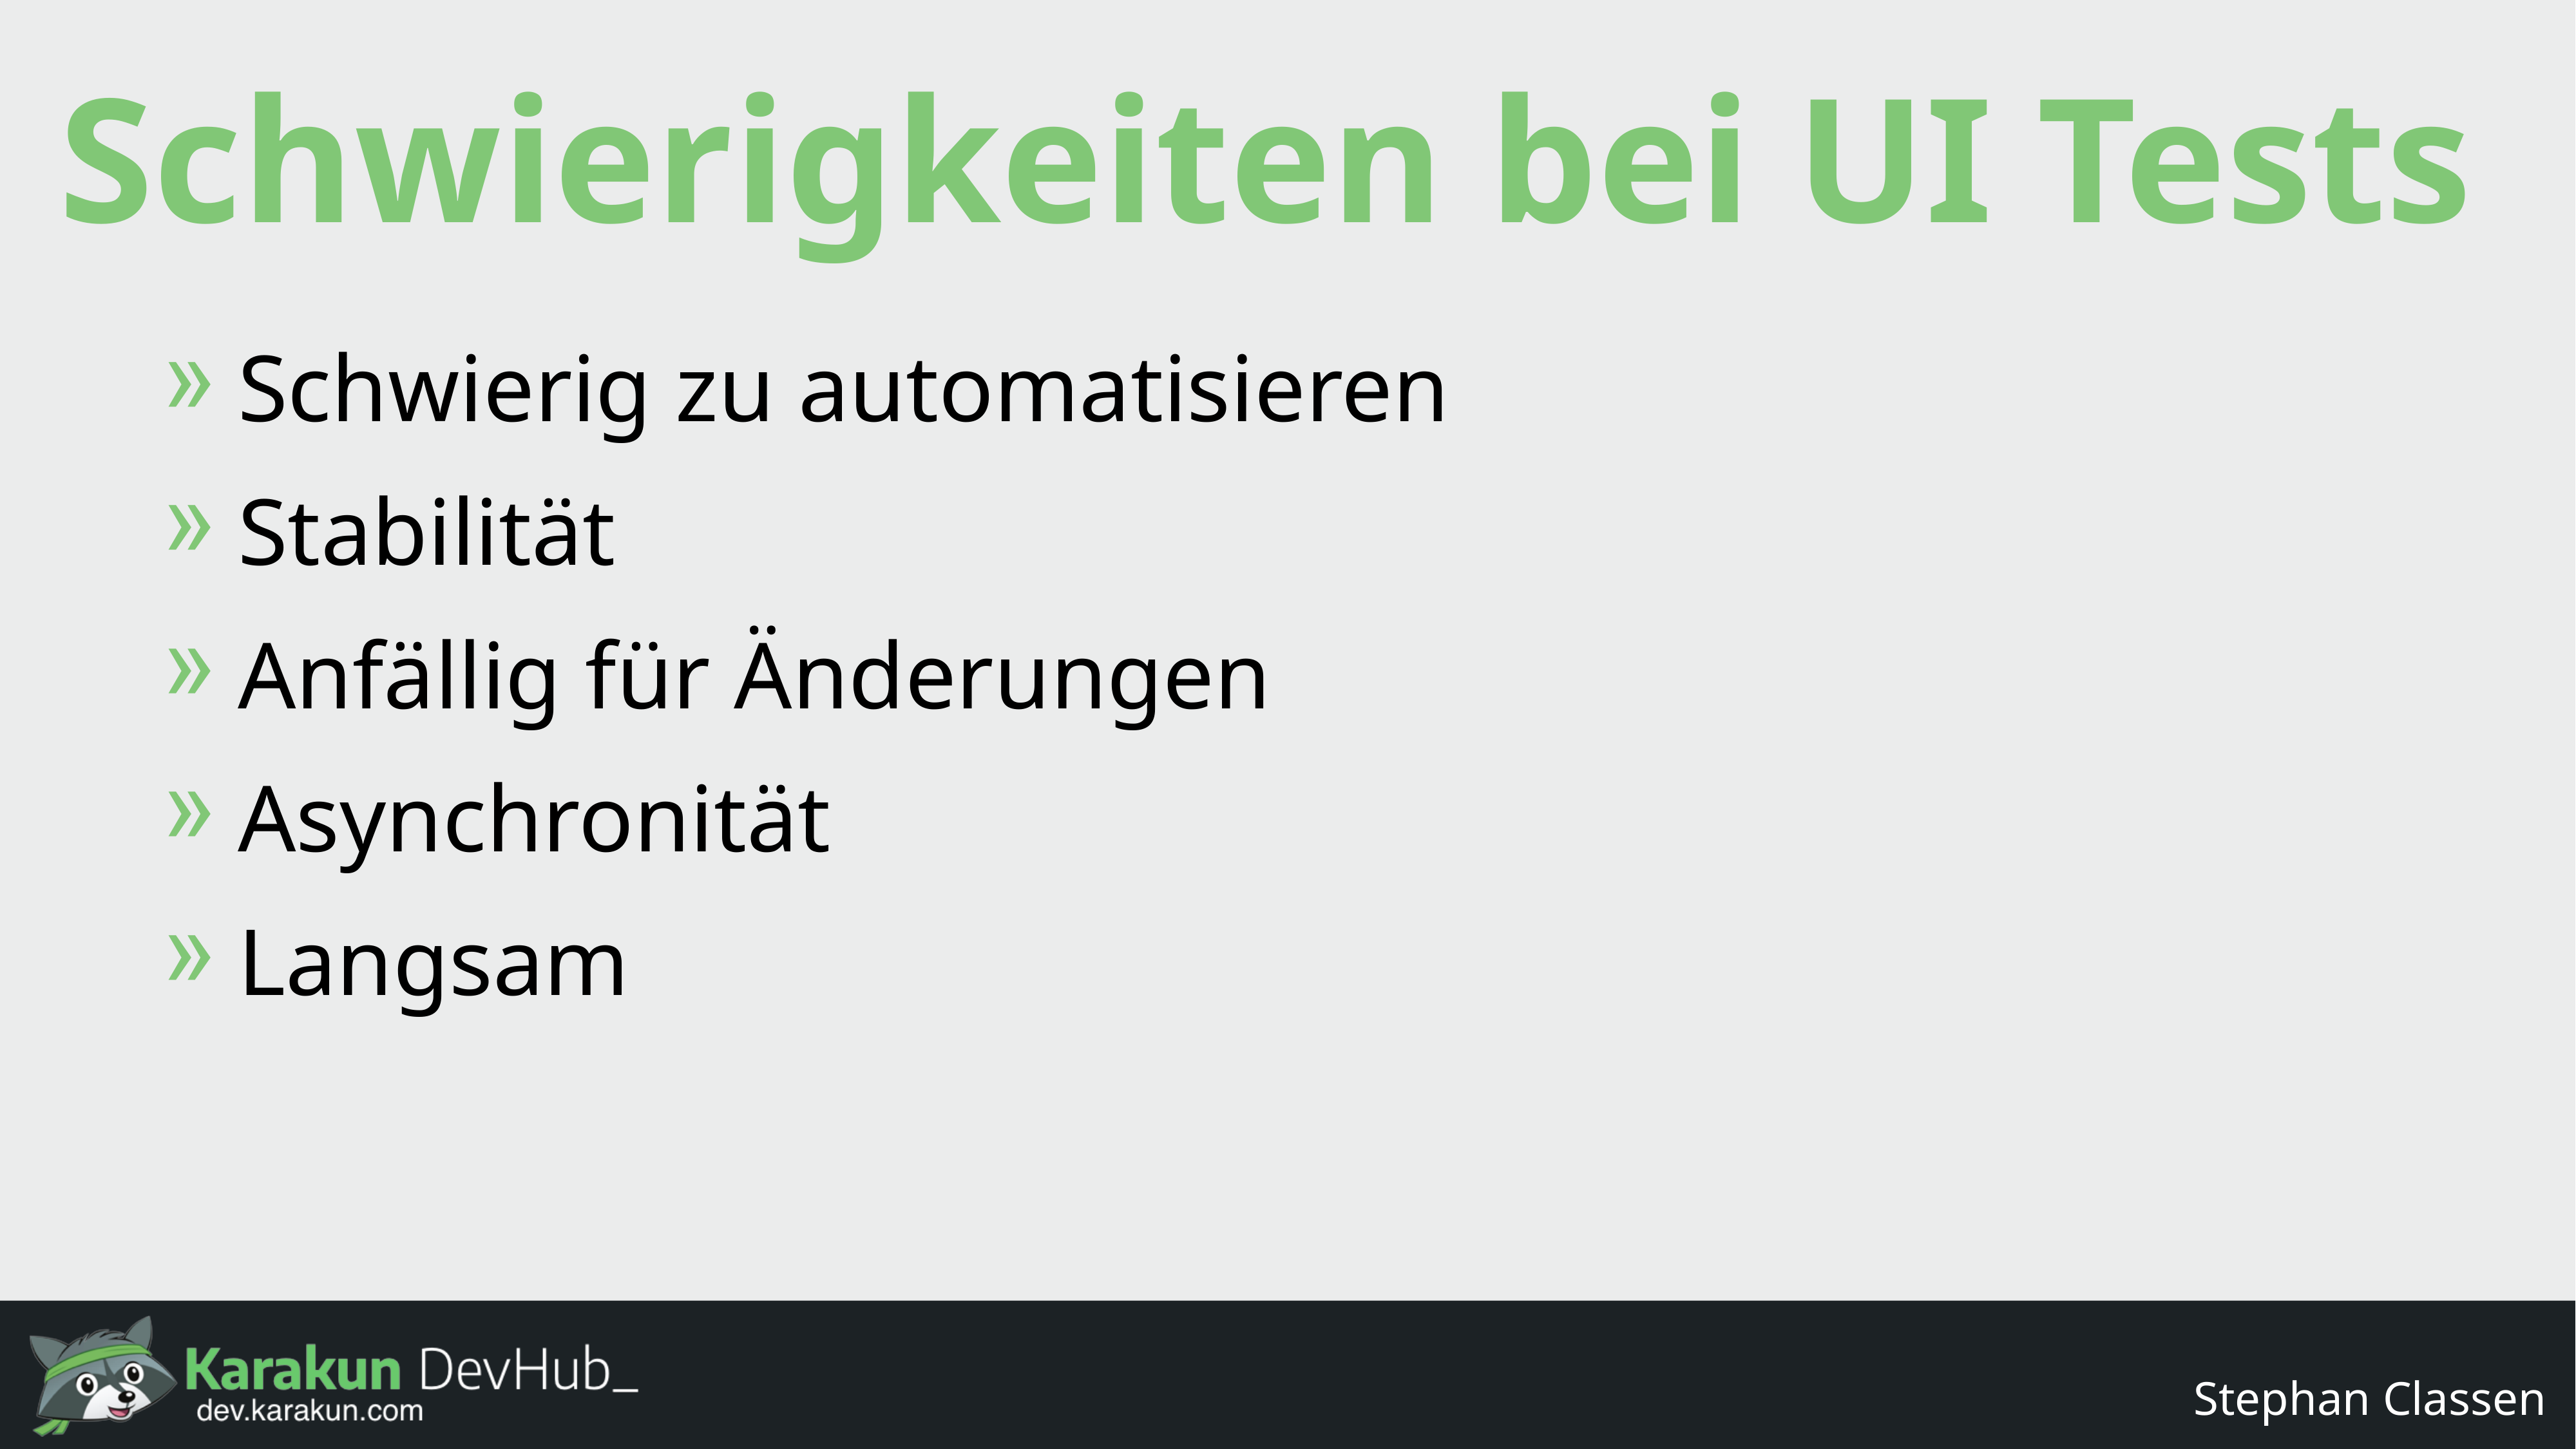

Schwierigkeiten bei UI Tests
Schwierig zu automatisieren
Stabilität
Anfällig für Änderungen
Asynchronität
Langsam
Stephan Classen
ddddd